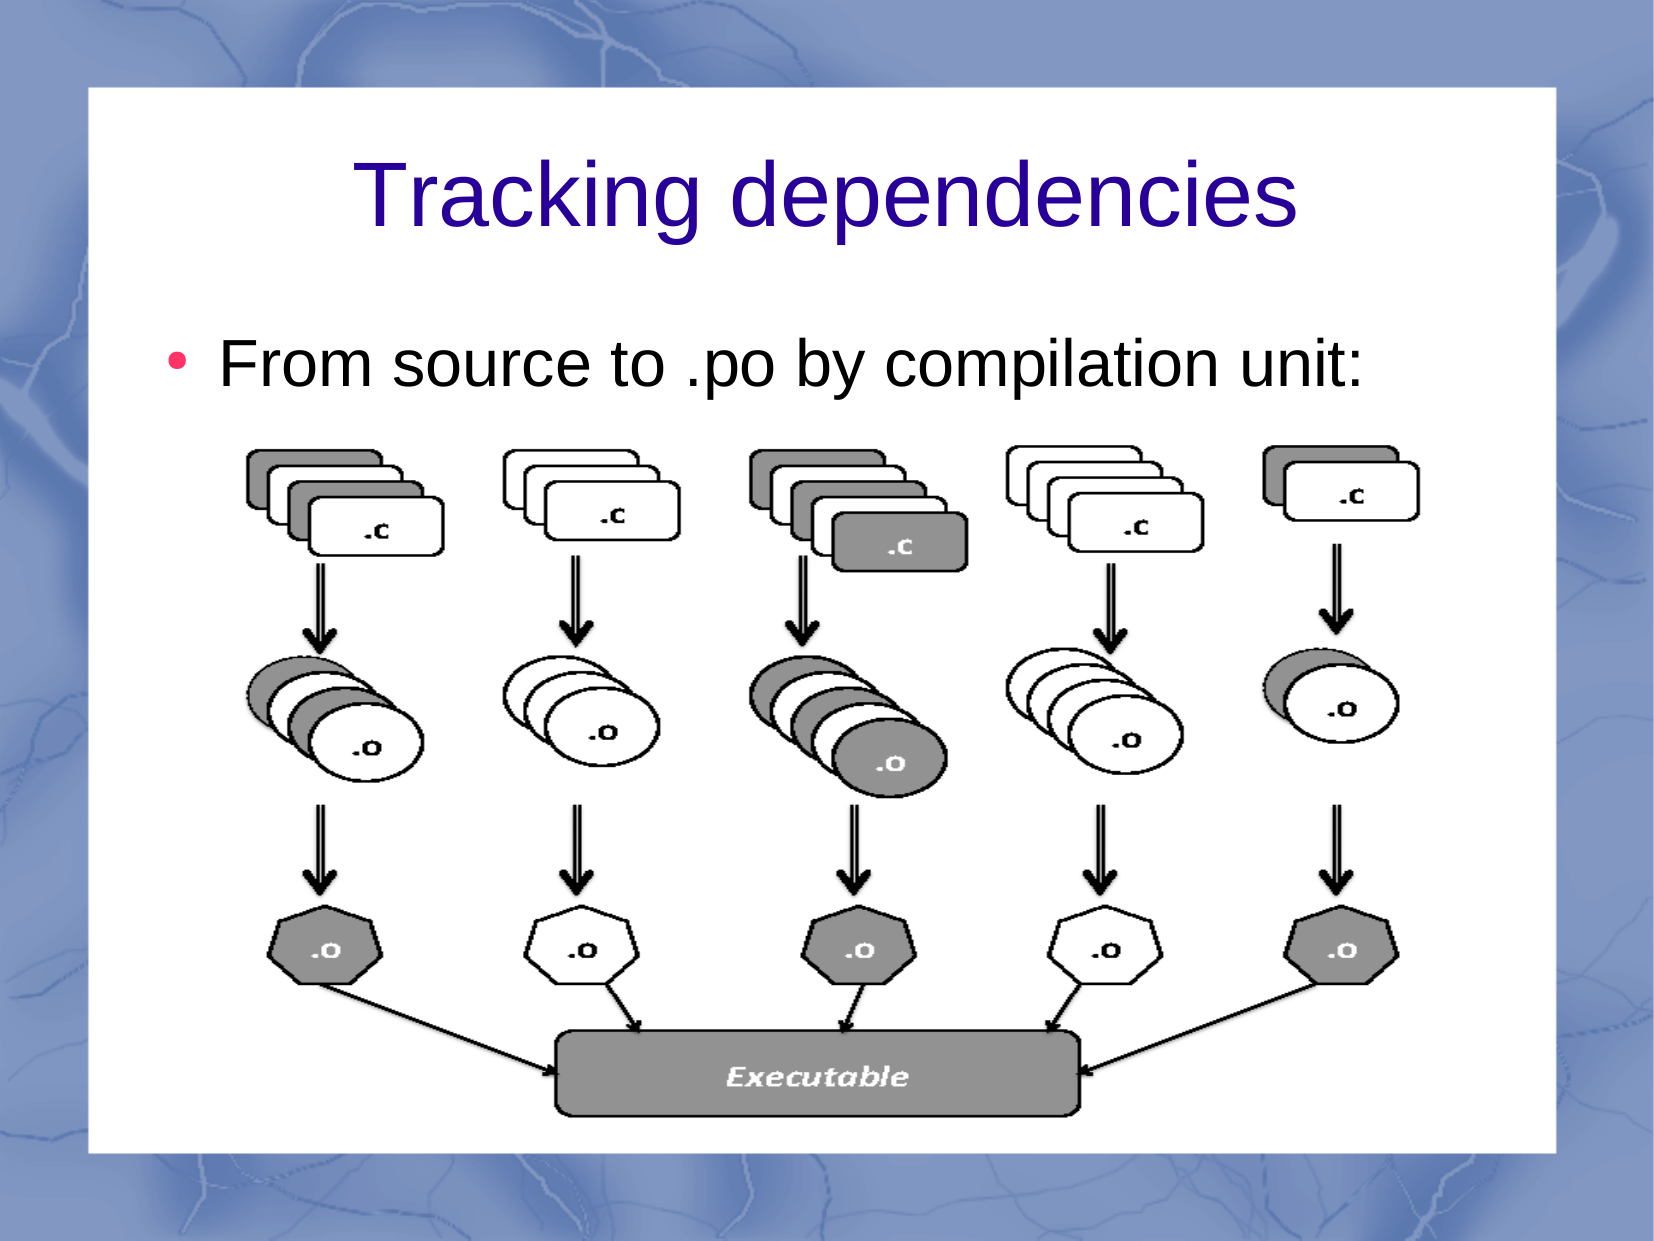

# Tracking dependencies
From source to .po by compilation unit: